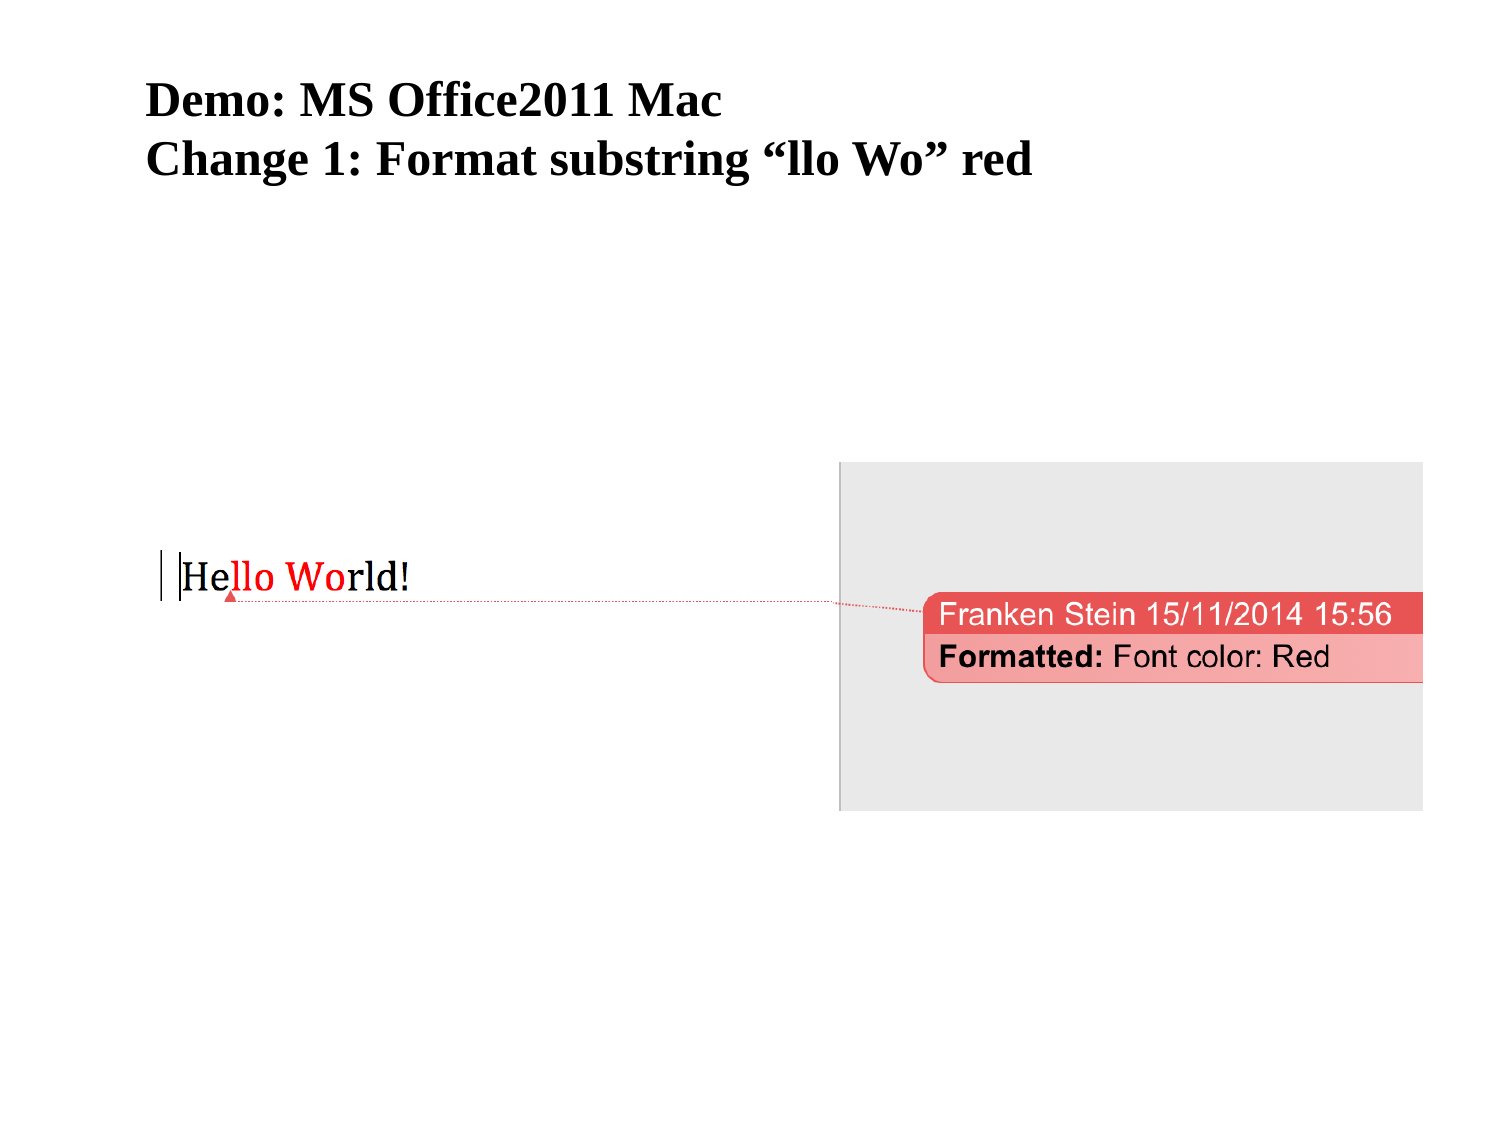

# Demo: MS Office2011 Mac Change 1: Format substring “llo Wo” red